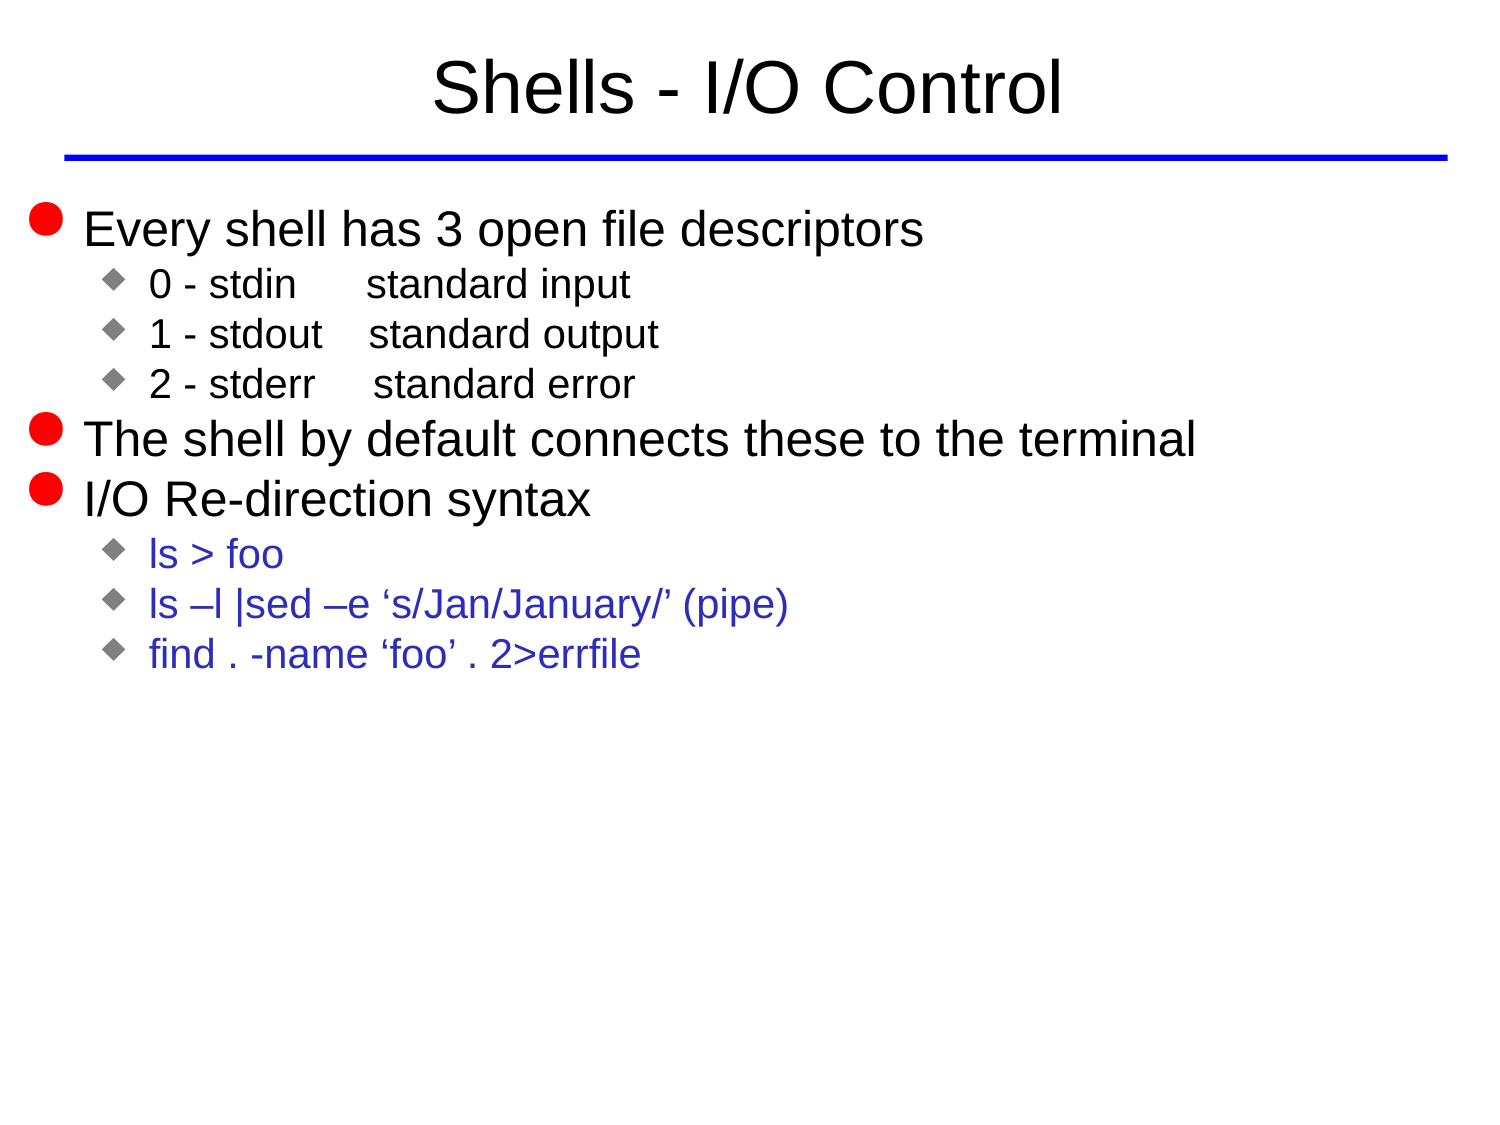

# Shells - I/O Control
Every shell has 3 open file descriptors
0 - stdin standard input
1 - stdout standard output
2 - stderr standard error
The shell by default connects these to the terminal
I/O Re-direction syntax
ls > foo
ls –l |sed –e ‘s/Jan/January/’ (pipe)
find . -name ‘foo’ . 2>errfile